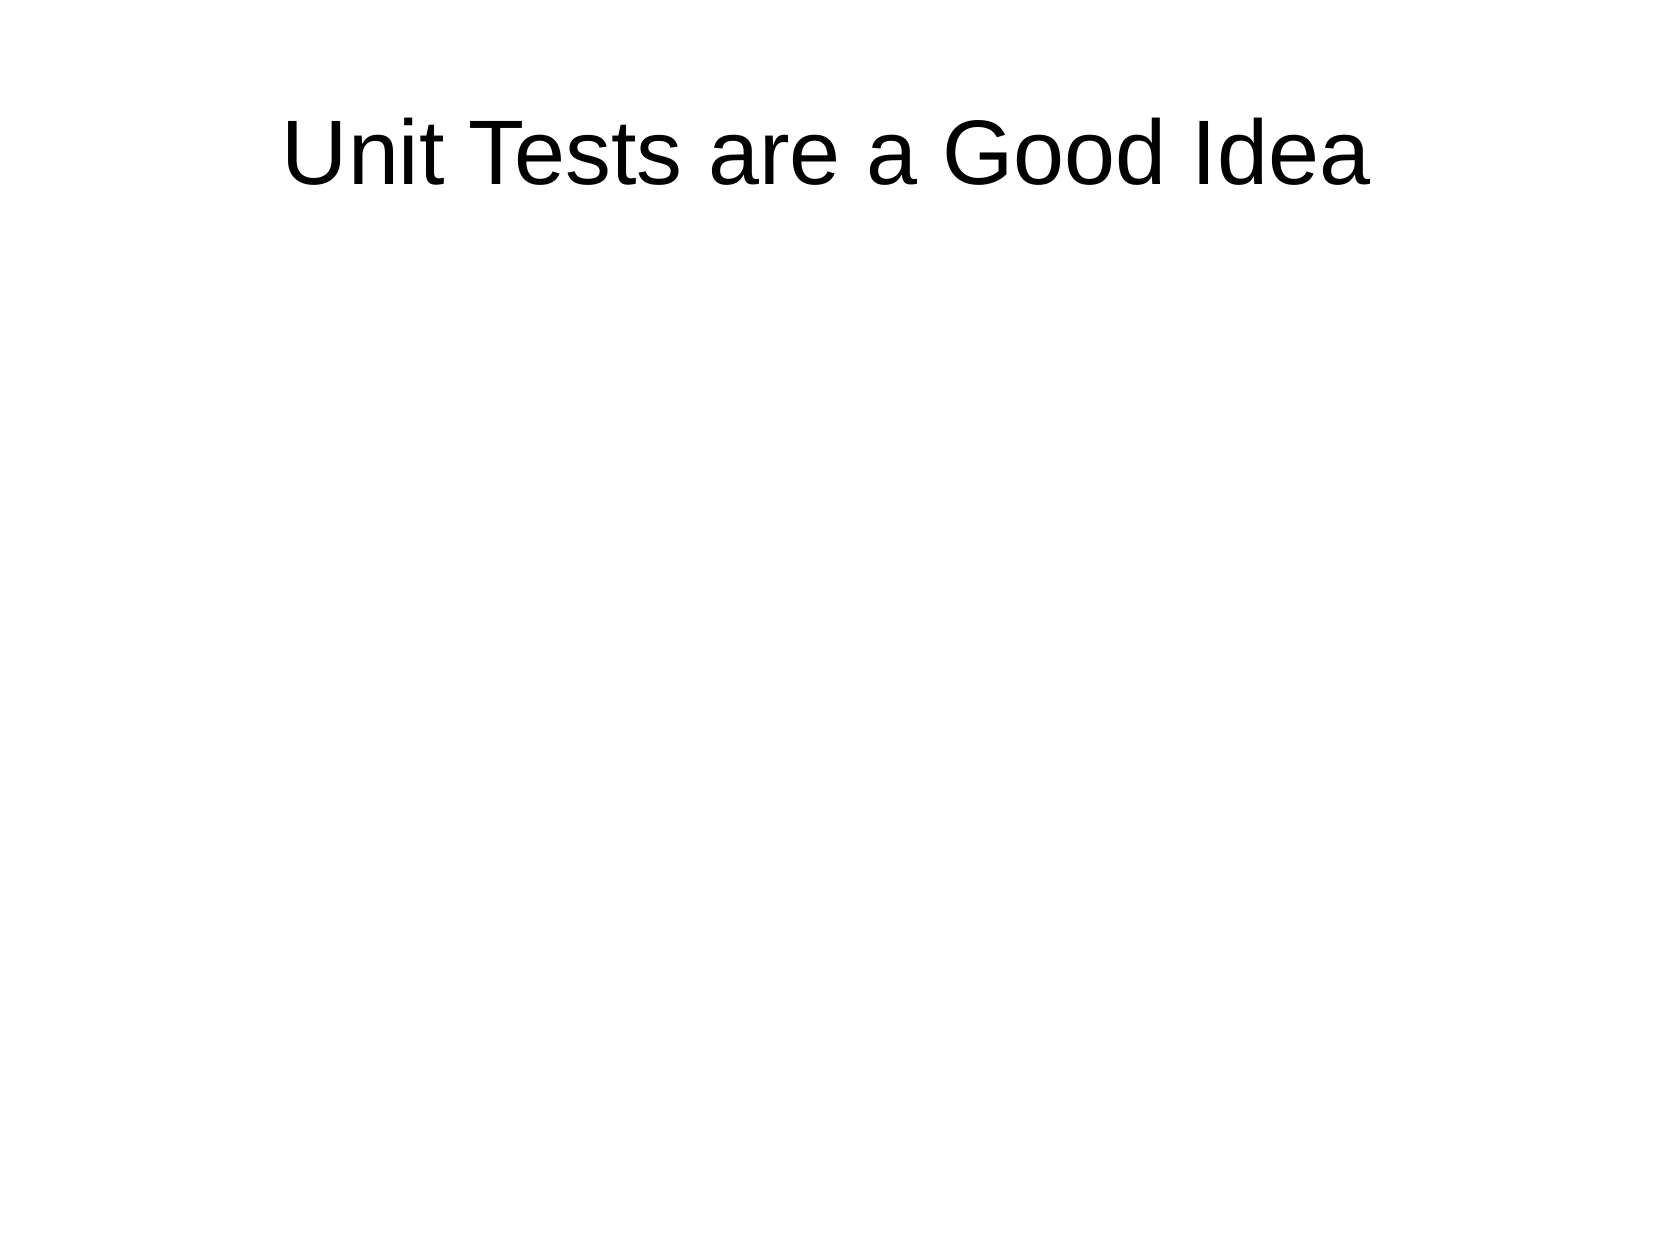

# Unit Tests are a Good Idea